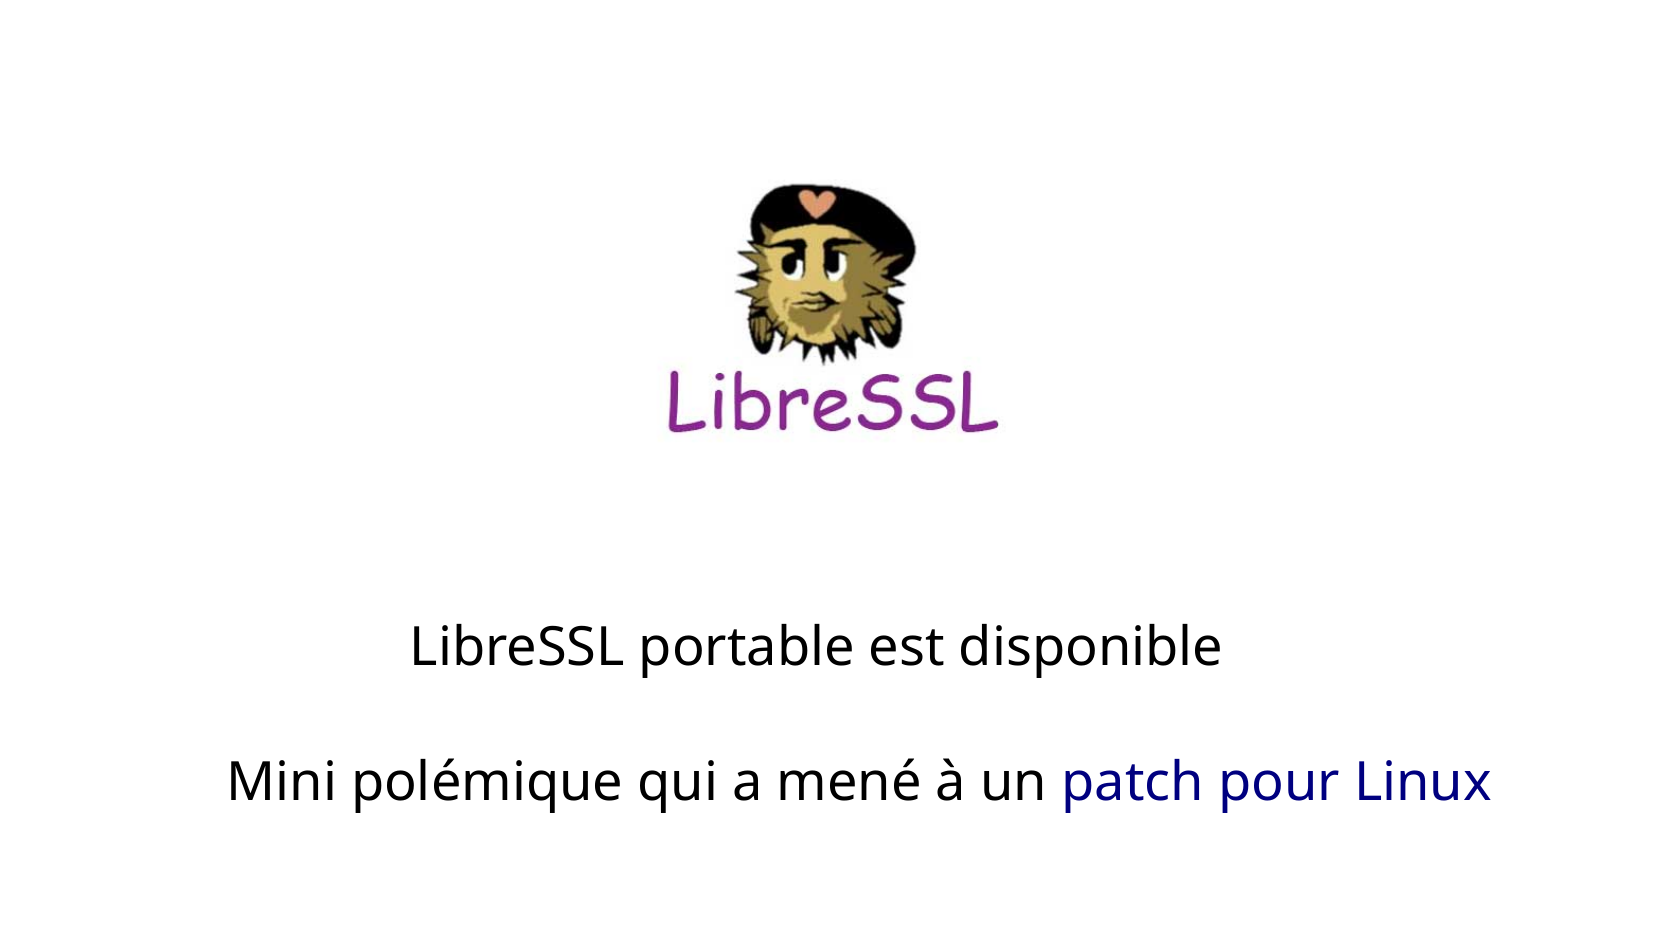

LibreSSL portable est disponible
Mini polémique qui a mené à un patch pour Linux